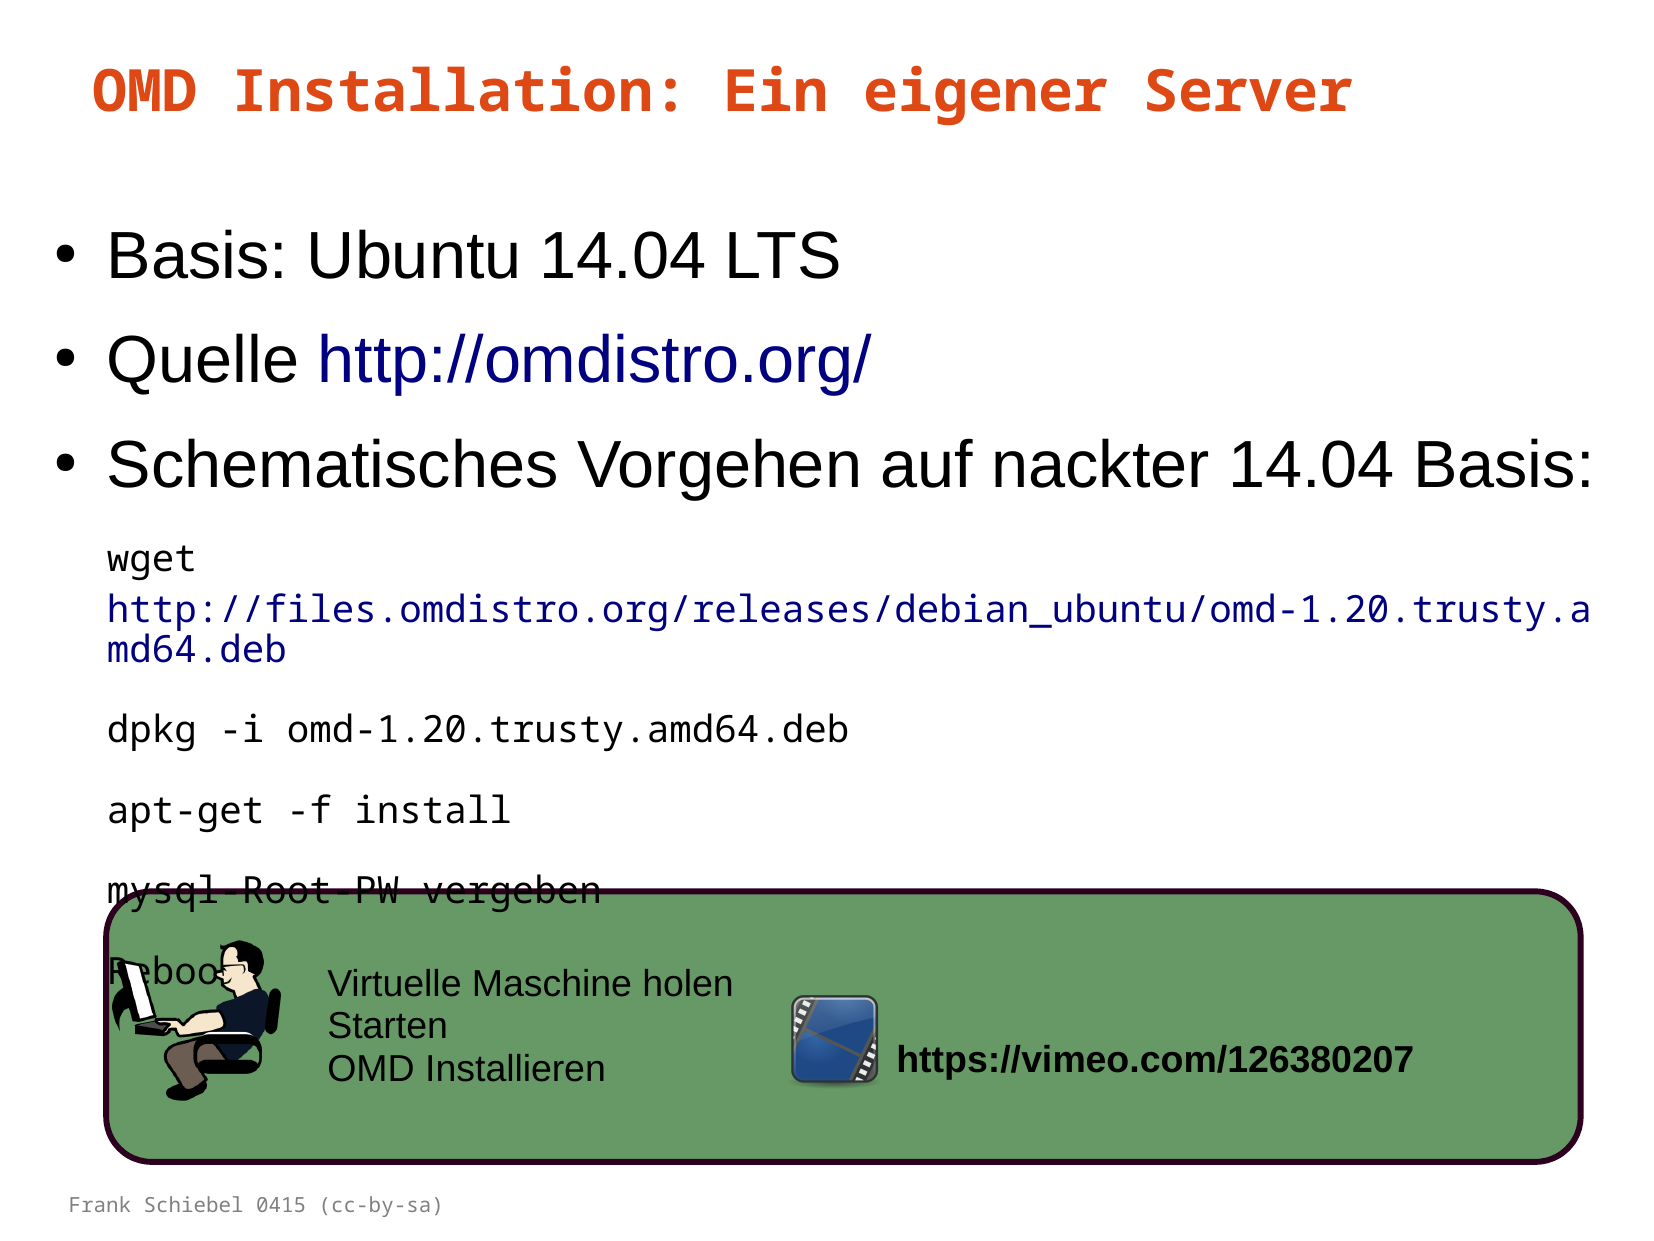

OMD Installation: Ein eigener Server
# Basis: Ubuntu 14.04 LTS
Quelle http://omdistro.org/
Schematisches Vorgehen auf nackter 14.04 Basis:
wget http://files.omdistro.org/releases/debian_ubuntu/omd-1.20.trusty.amd64.deb
dpkg -i omd-1.20.trusty.amd64.deb
apt-get -f install
mysql-Root-PW vergeben
Reboot
Virtuelle Maschine holen
Starten
OMD Installieren
https://vimeo.com/126380207